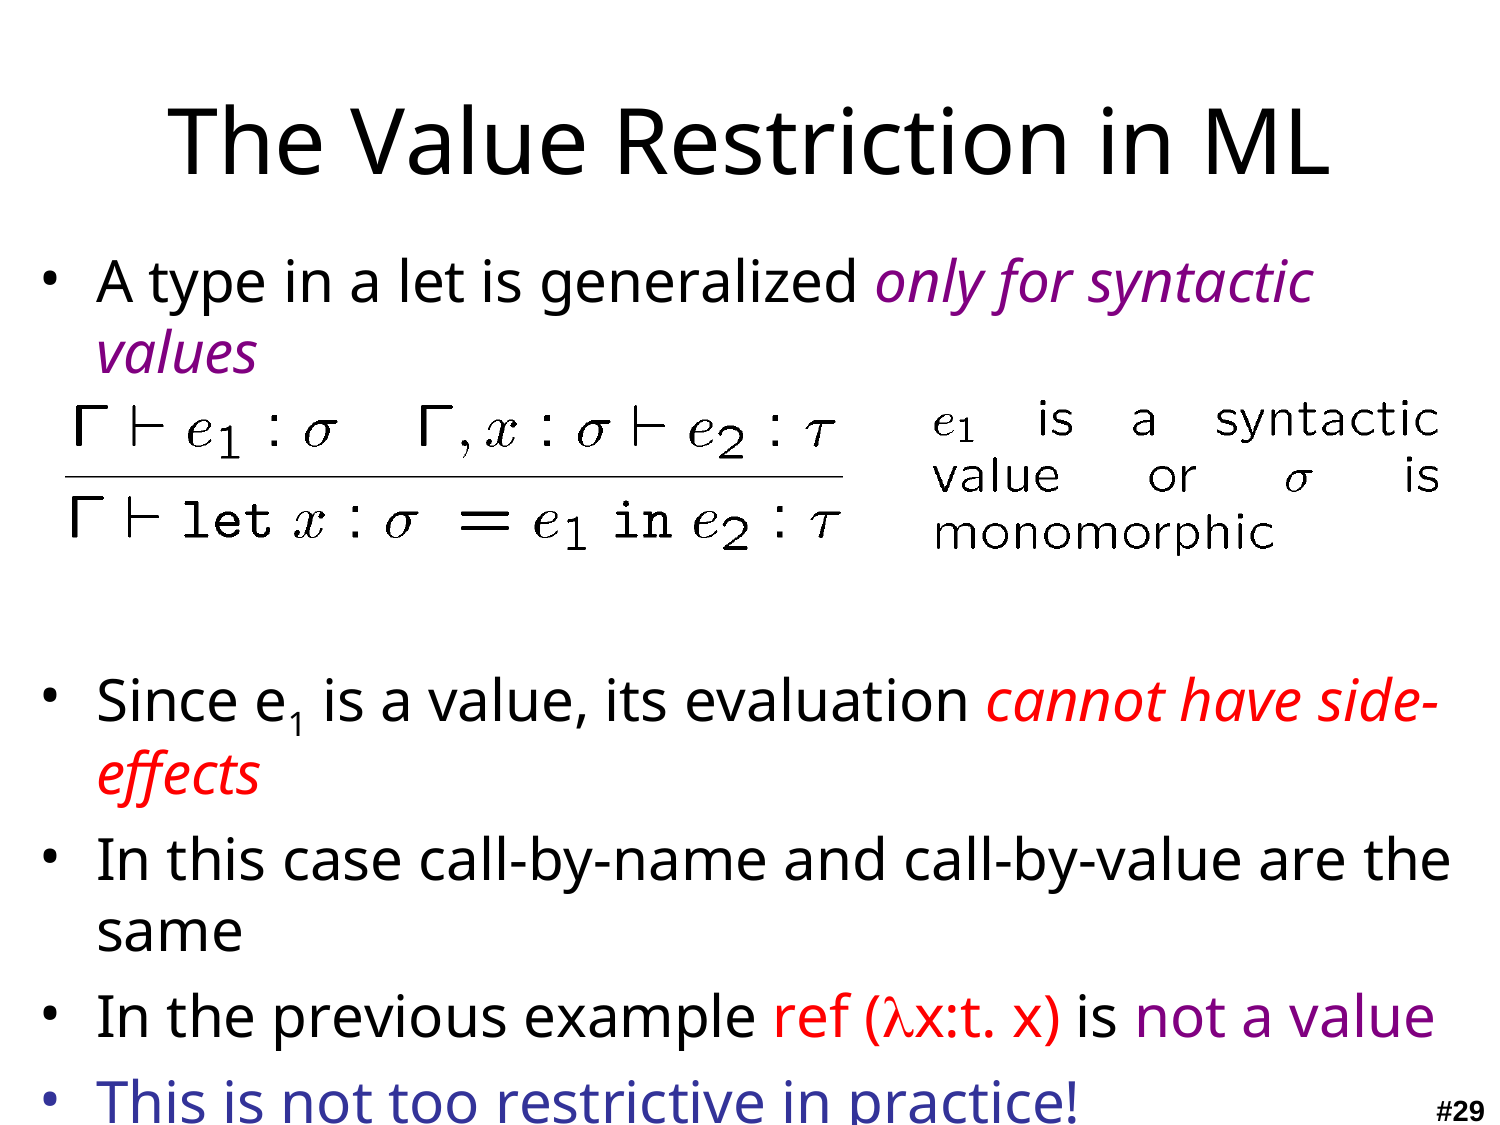

# The Value Restriction in ML
A type in a let is generalized only for syntactic values
Since e1 is a value, its evaluation cannot have side-effects
In this case call-by-name and call-by-value are the same
In the previous example ref (x:t. x) is not a value
This is not too restrictive in practice!
29